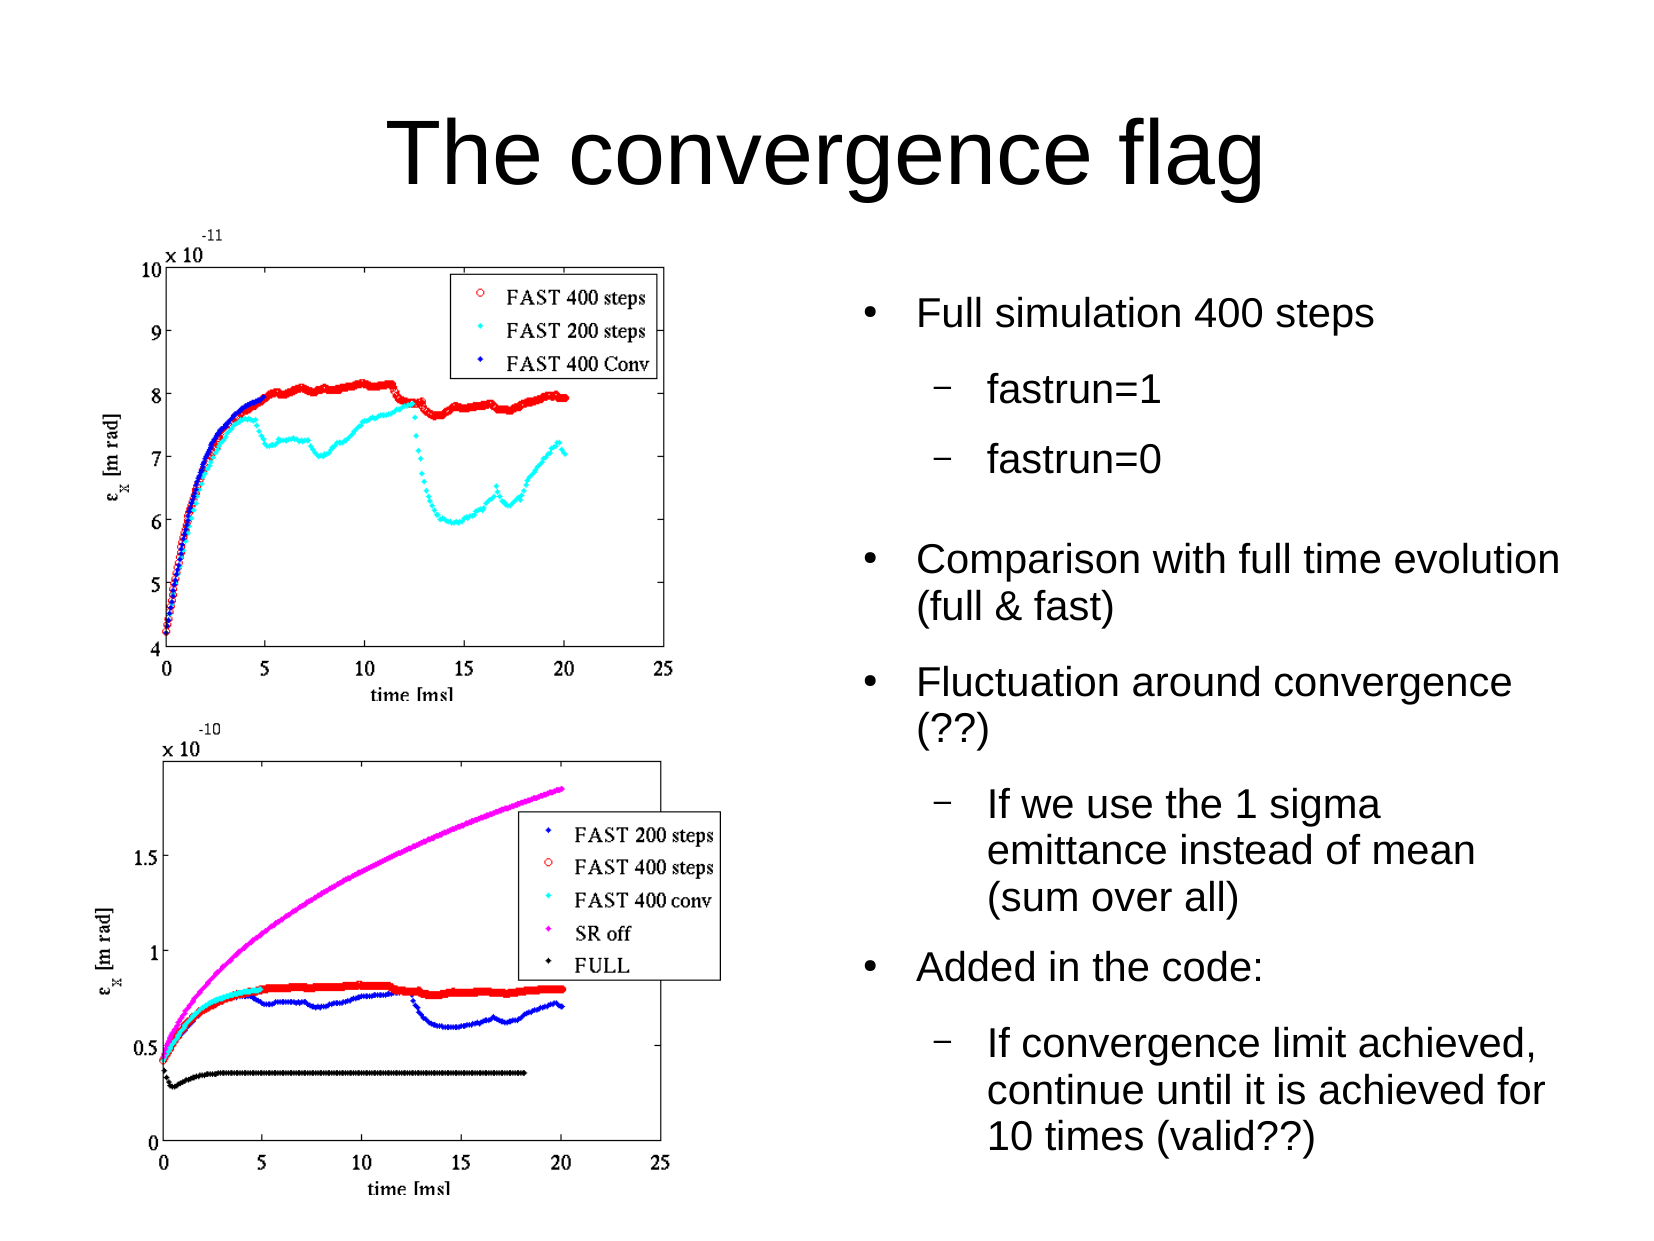

# The convergence flag
Full simulation 400 steps
fastrun=1
fastrun=0
Comparison with full time evolution (full & fast)
Fluctuation around convergence (??)
If we use the 1 sigma emittance instead of mean (sum over all)
Added in the code:
If convergence limit achieved, continue until it is achieved for 10 times (valid??)